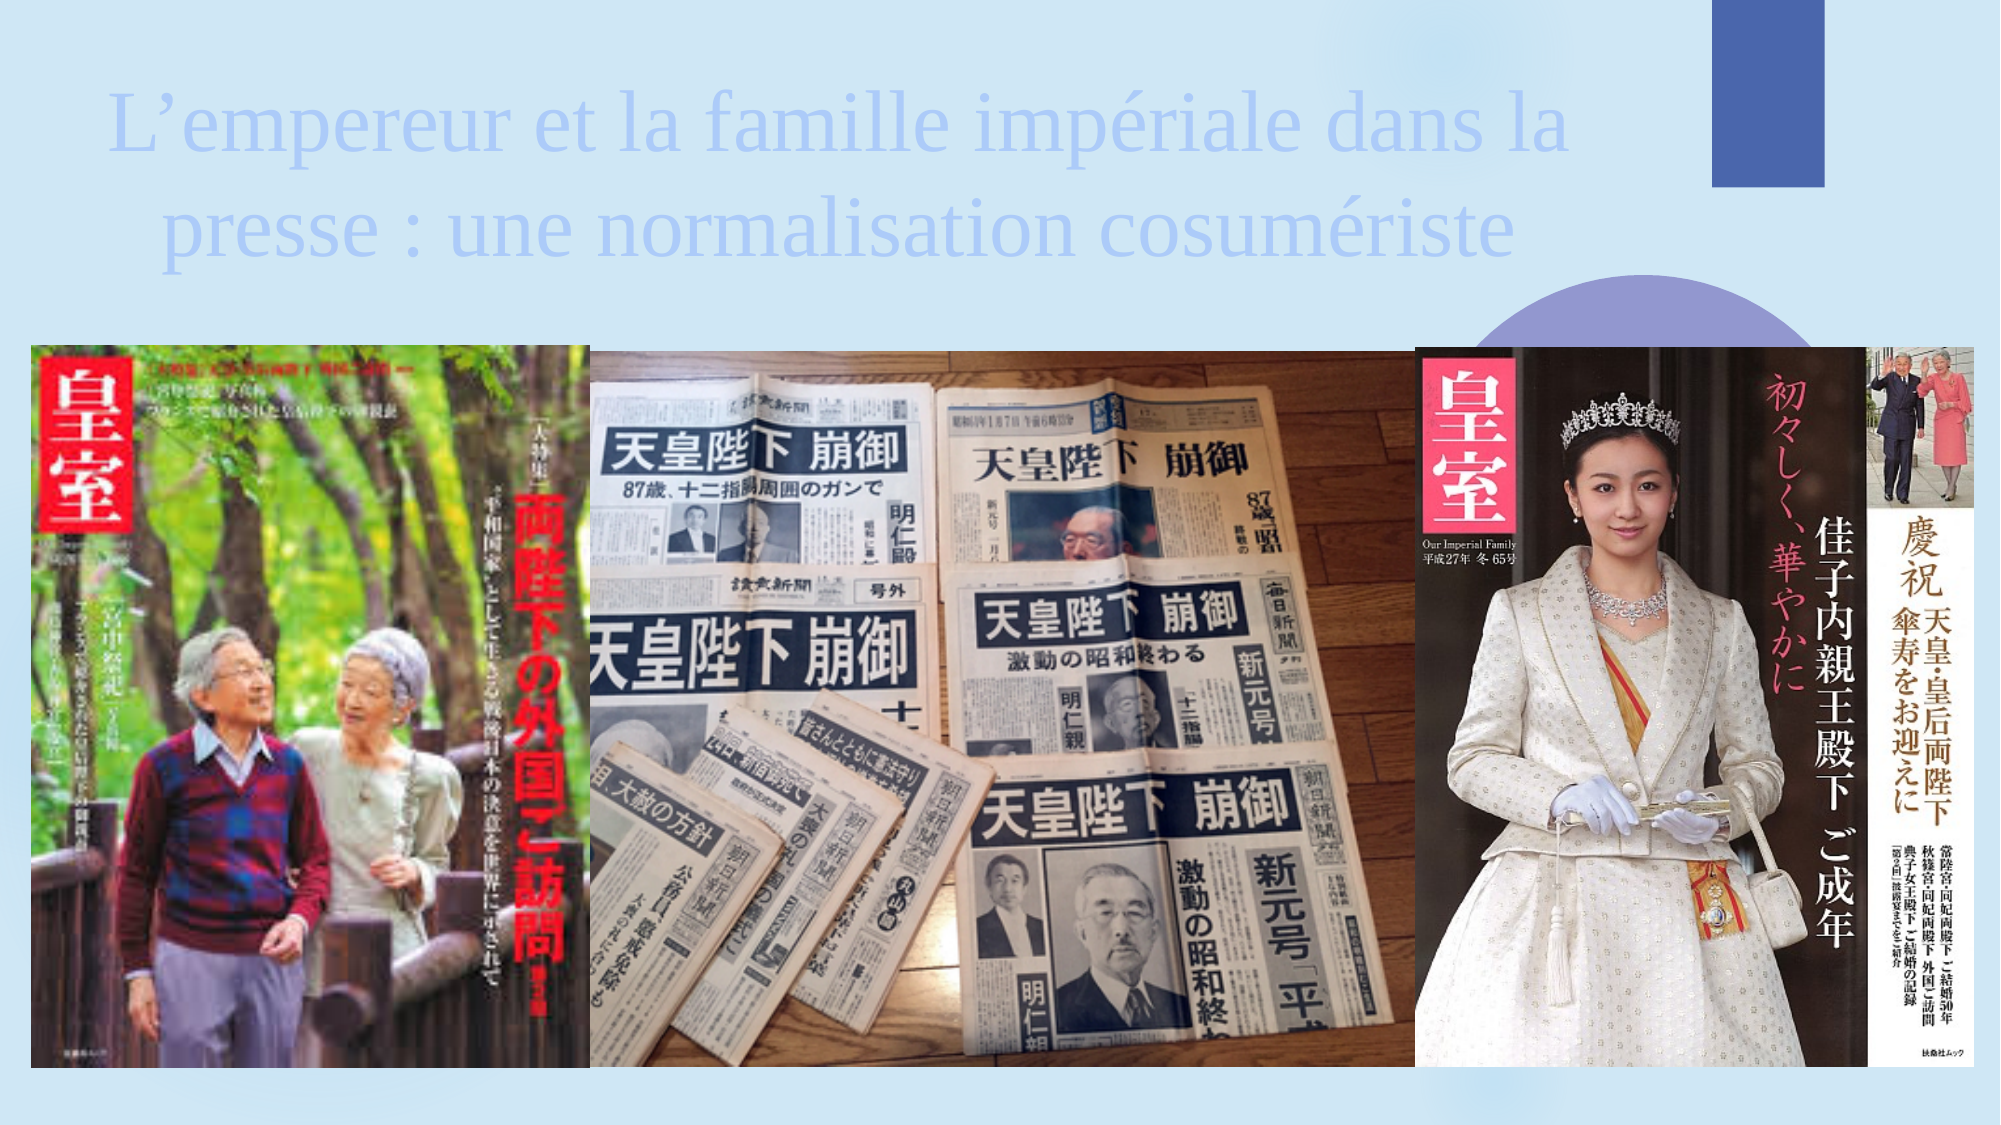

# L’empereur et la famille impériale dans la presse : une normalisation cosumériste